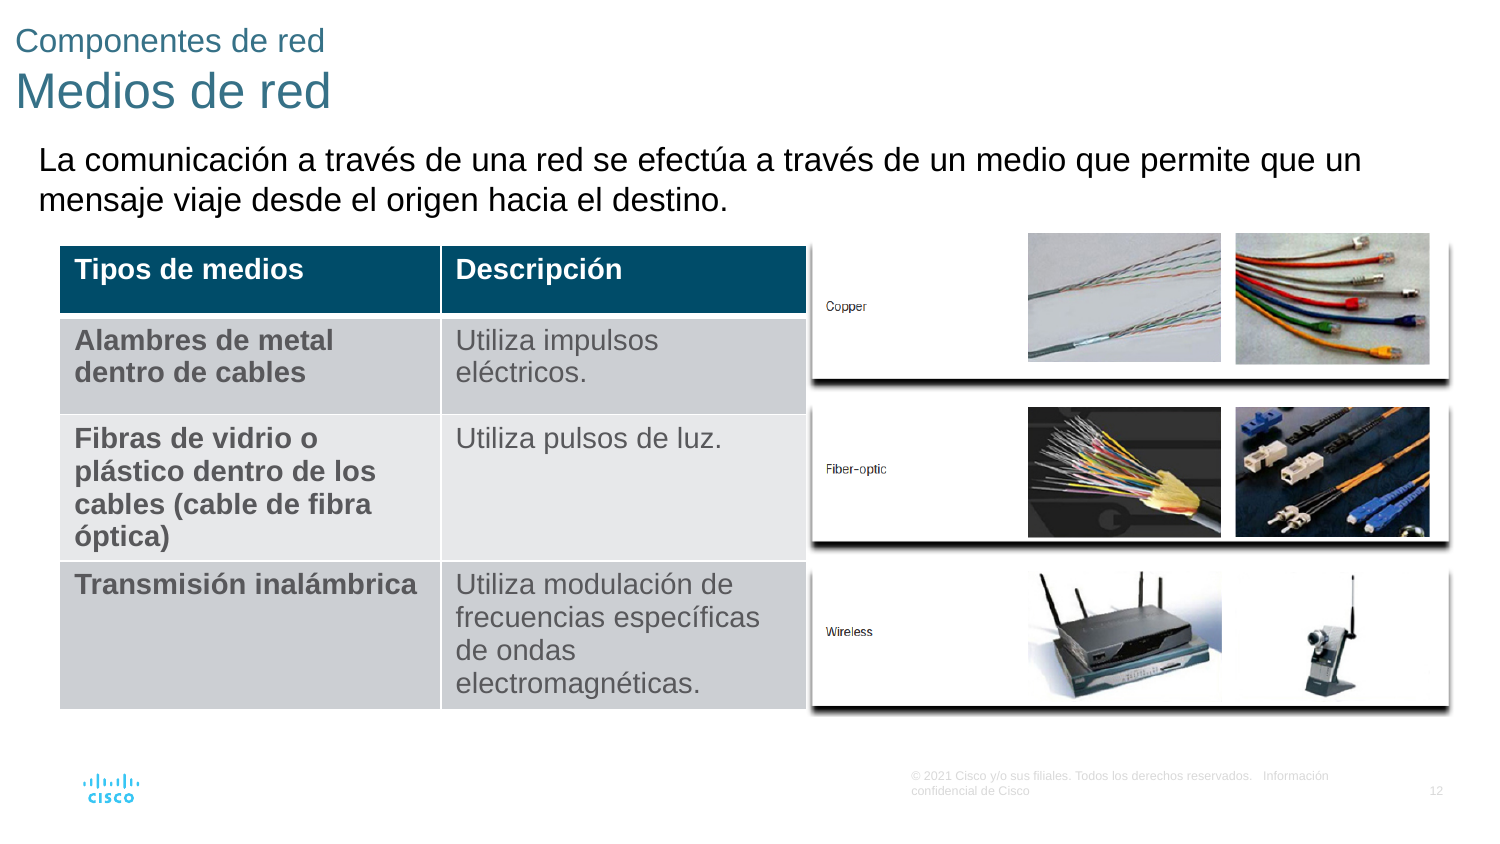

# Componentes de red Medios de red
La comunicación a través de una red se efectúa a través de un medio que permite que un mensaje viaje desde el origen hacia el destino.
| Tipos de medios | Descripción |
| --- | --- |
| Alambres de metal dentro de cables | Utiliza impulsos eléctricos. |
| Fibras de vidrio o plástico dentro de los cables (cable de fibra óptica) | Utiliza pulsos de luz. |
| Transmisión inalámbrica | Utiliza modulación de frecuencias específicas de ondas electromagnéticas. |